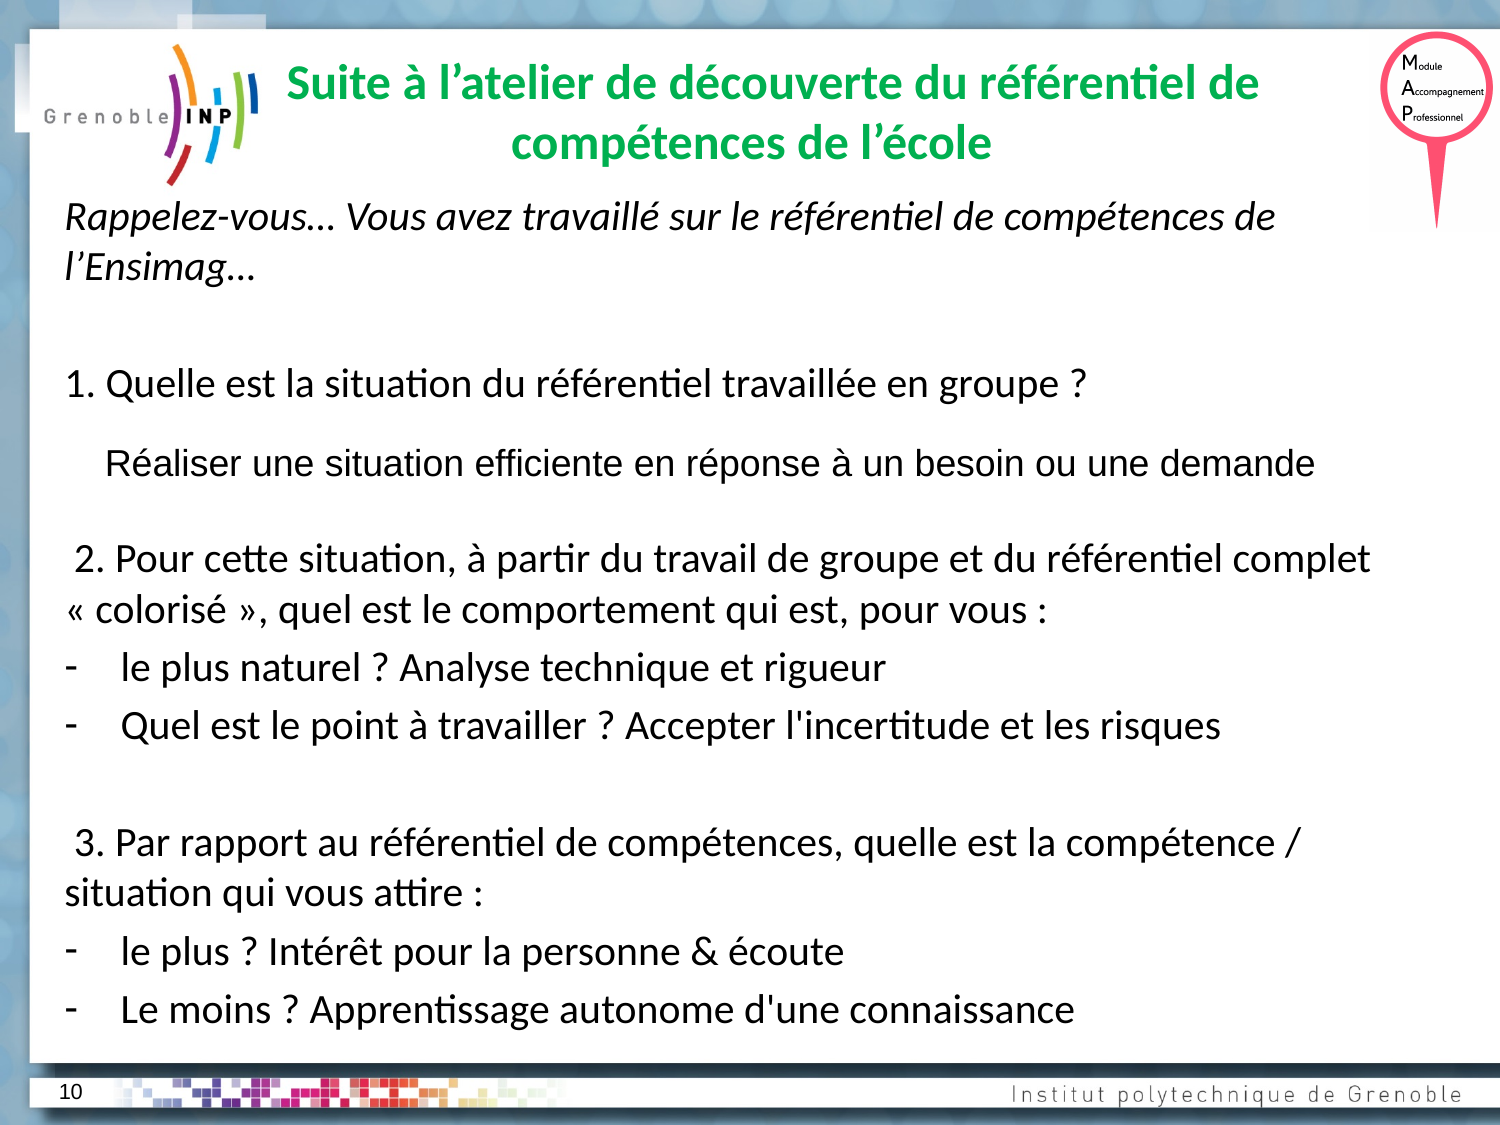

Suite à l’atelier de découverte du référentiel de compétences de l’école
Rappelez-vous… Vous avez travaillé sur le référentiel de compétences de l’Ensimag…
1. Quelle est la situation du référentiel travaillée en groupe ?
 2. Pour cette situation, à partir du travail de groupe et du référentiel complet « colorisé », quel est le comportement qui est, pour vous :
le plus naturel ? Analyse technique et rigueur
Quel est le point à travailler ? Accepter l'incertitude et les risques
 3. Par rapport au référentiel de compétences, quelle est la compétence / situation qui vous attire :
le plus ? Intérêt pour la personne & écoute
Le moins ? Apprentissage autonome d'une connaissance
Réaliser une situation efficiente en réponse à un besoin ou une demande